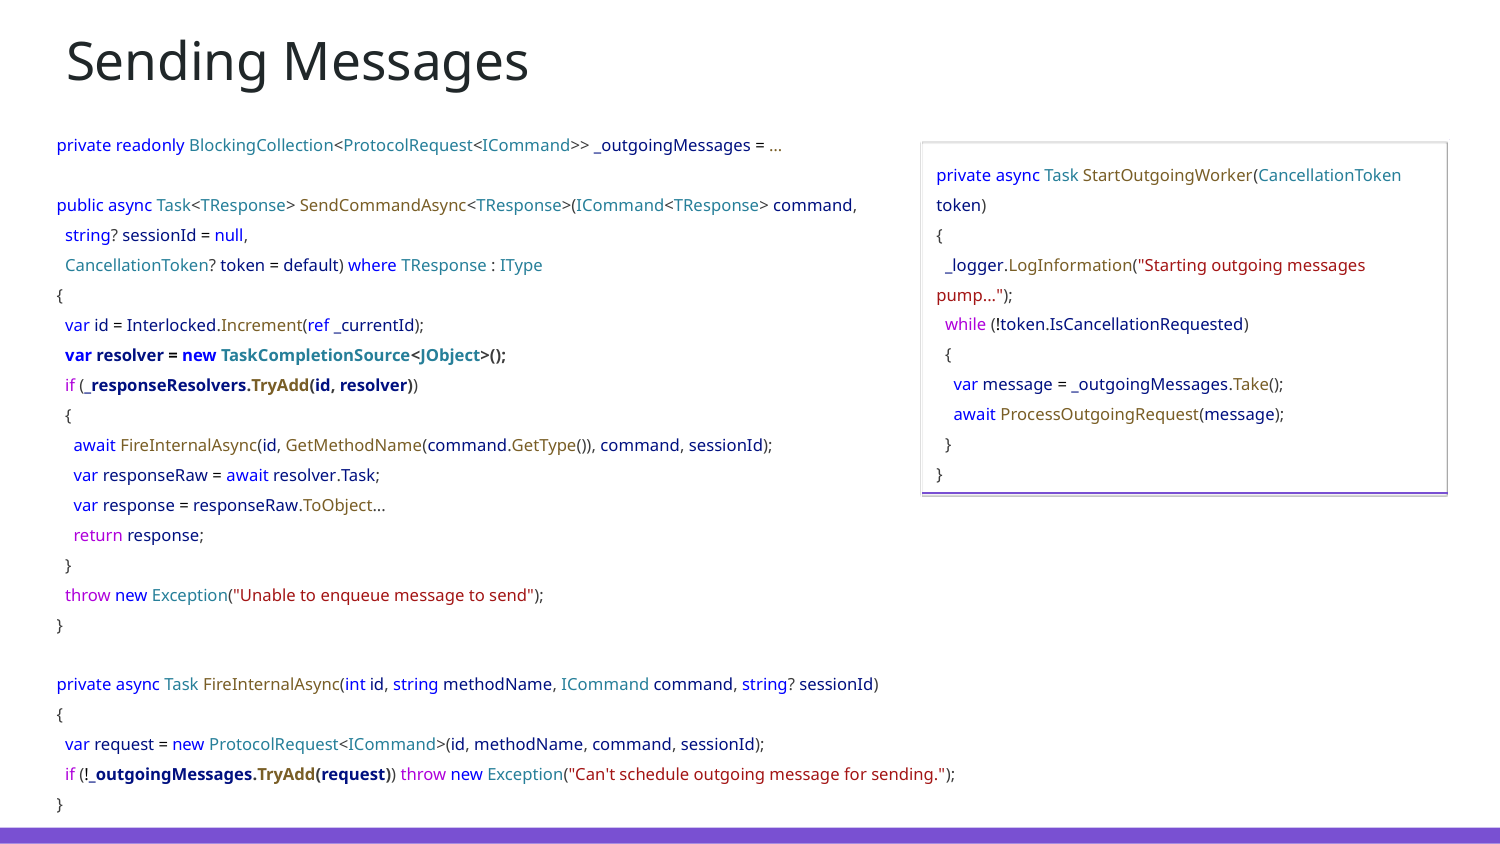

# Sending Messages
private readonly BlockingCollection<ProtocolRequest<ICommand>> _outgoingMessages = …
public async Task<TResponse> SendCommandAsync<TResponse>(ICommand<TResponse> command,
 string? sessionId = null,
 CancellationToken? token = default) where TResponse : IType
{
 var id = Interlocked.Increment(ref _currentId);
 var resolver = new TaskCompletionSource<JObject>();
 if (_responseResolvers.TryAdd(id, resolver))
 {
 await FireInternalAsync(id, GetMethodName(command.GetType()), command, sessionId);
 var responseRaw = await resolver.Task;
 var response = responseRaw.ToObject...
 return response;
 }
 throw new Exception("Unable to enqueue message to send");
}
private async Task FireInternalAsync(int id, string methodName, ICommand command, string? sessionId)
{
 var request = new ProtocolRequest<ICommand>(id, methodName, command, sessionId);
 if (!_outgoingMessages.TryAdd(request)) throw new Exception("Can't schedule outgoing message for sending.");
}
private async Task StartOutgoingWorker(CancellationToken token)
{
 _logger.LogInformation("Starting outgoing messages pump...");
 while (!token.IsCancellationRequested)
 {
 var message = _outgoingMessages.Take();
 await ProcessOutgoingRequest(message);
 }
}